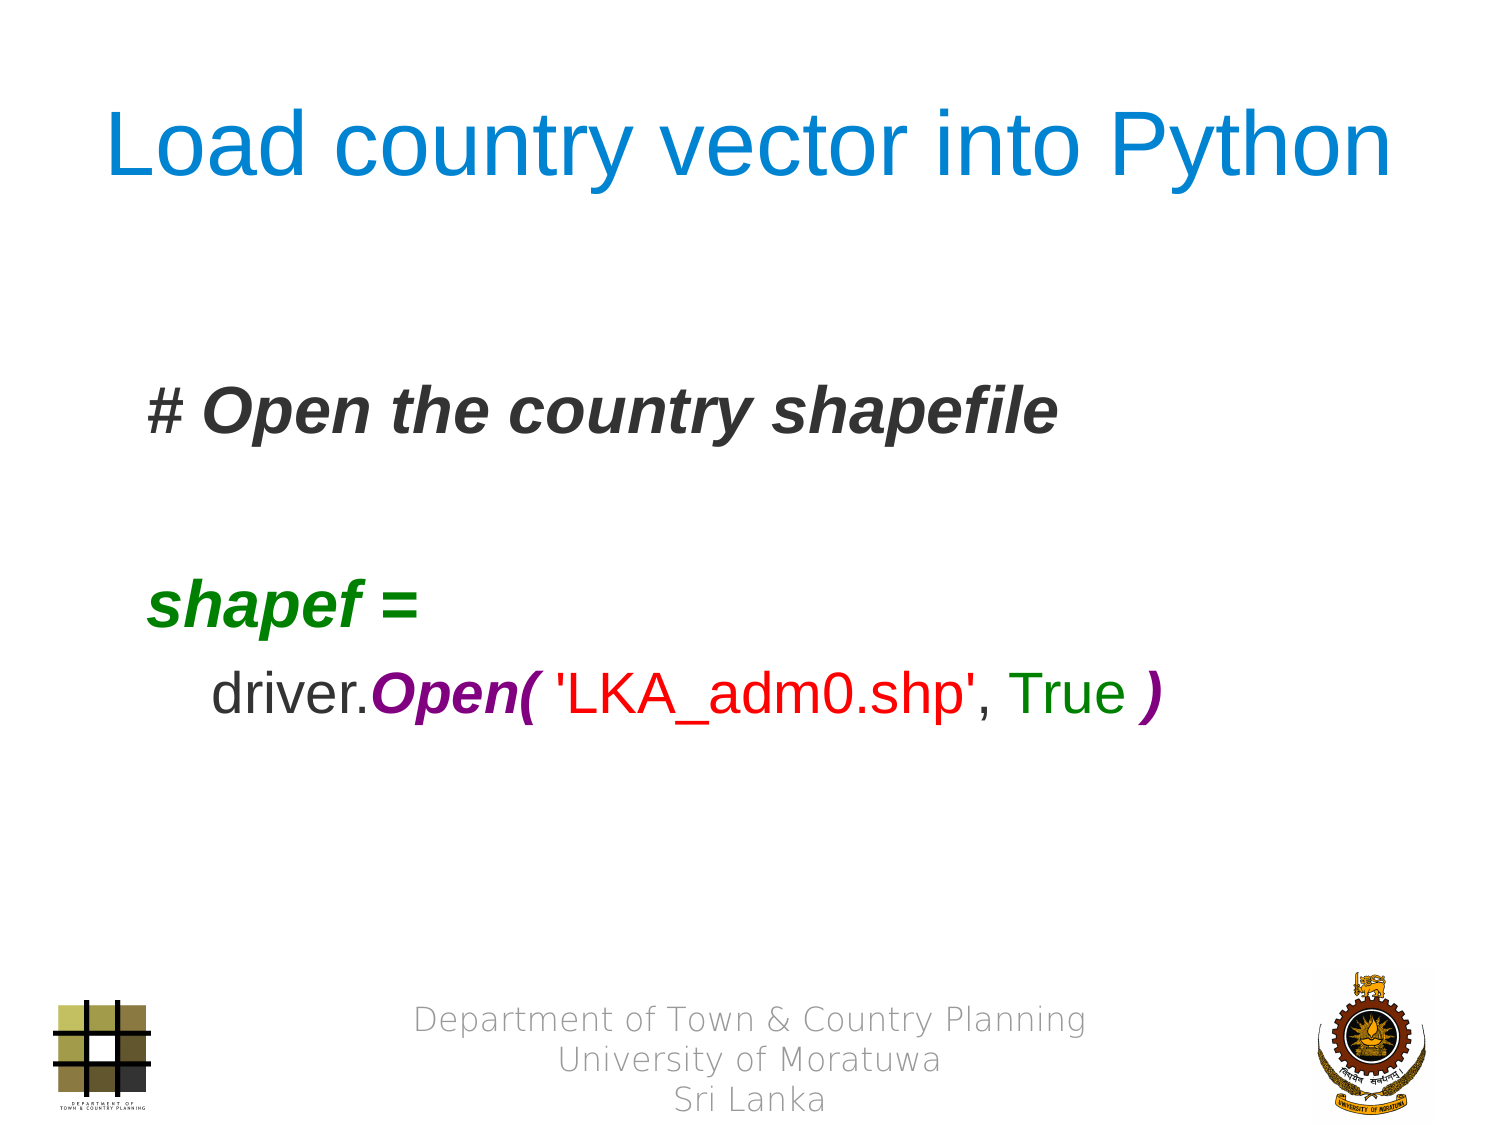

# Load country vector into Python
# Open the country shapefile
shapef =
driver.Open( 'LKA_adm0.shp', True )